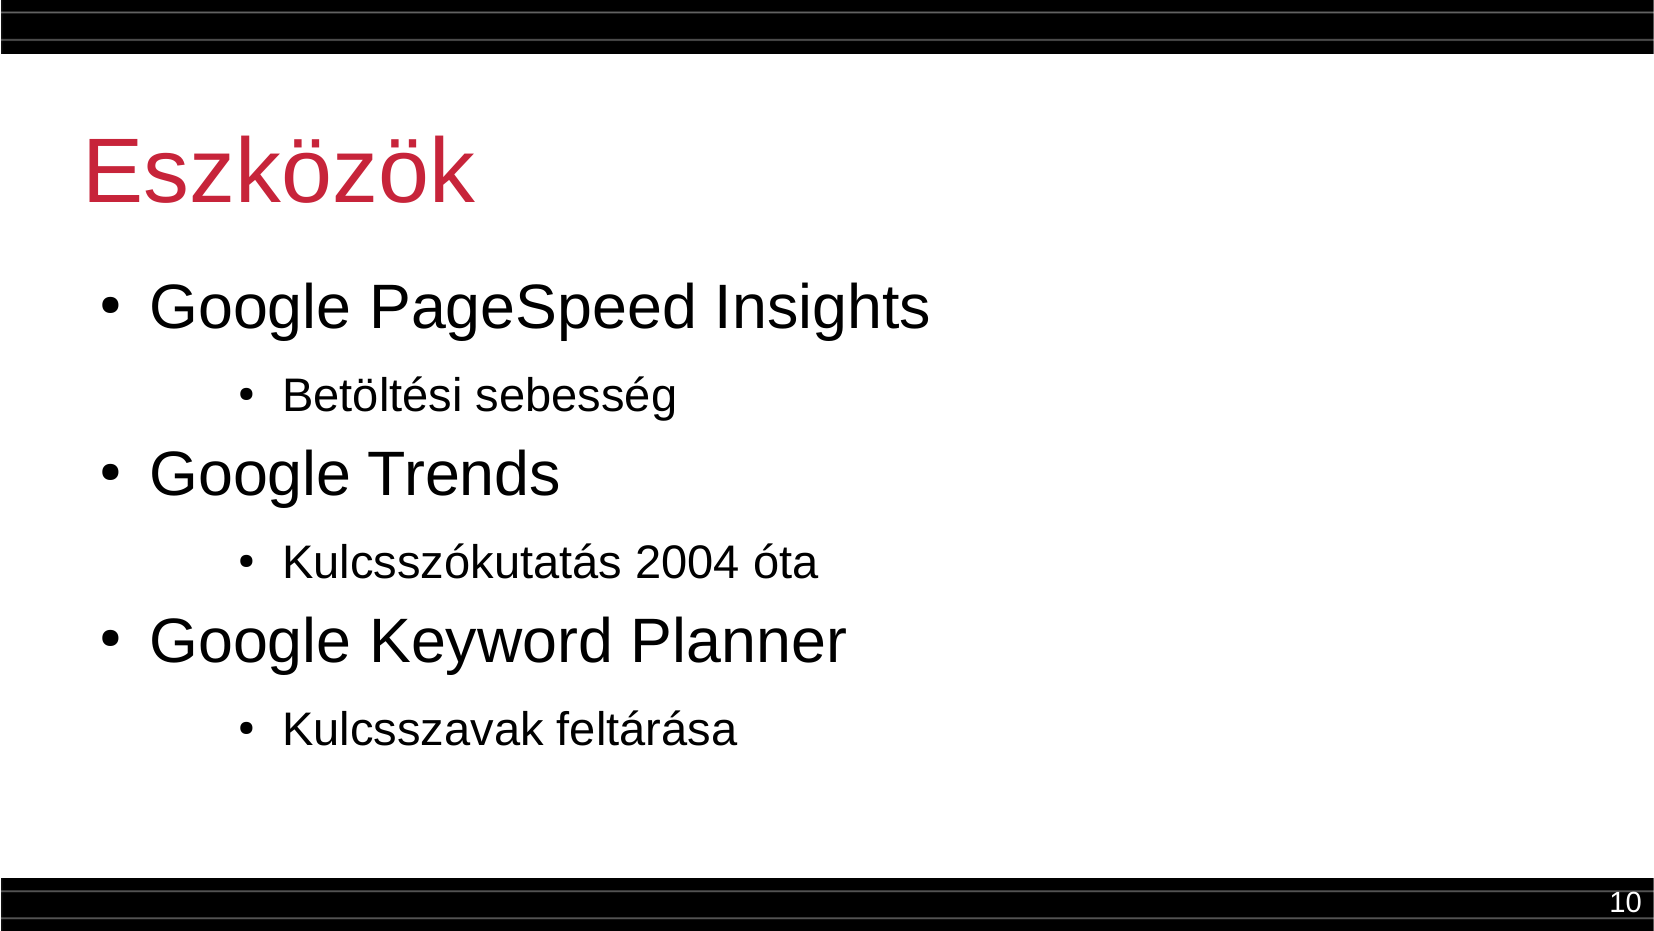

# Eszközök
Google PageSpeed Insights
Betöltési sebesség
Google Trends
Kulcsszókutatás 2004 óta
Google Keyword Planner
Kulcsszavak feltárása